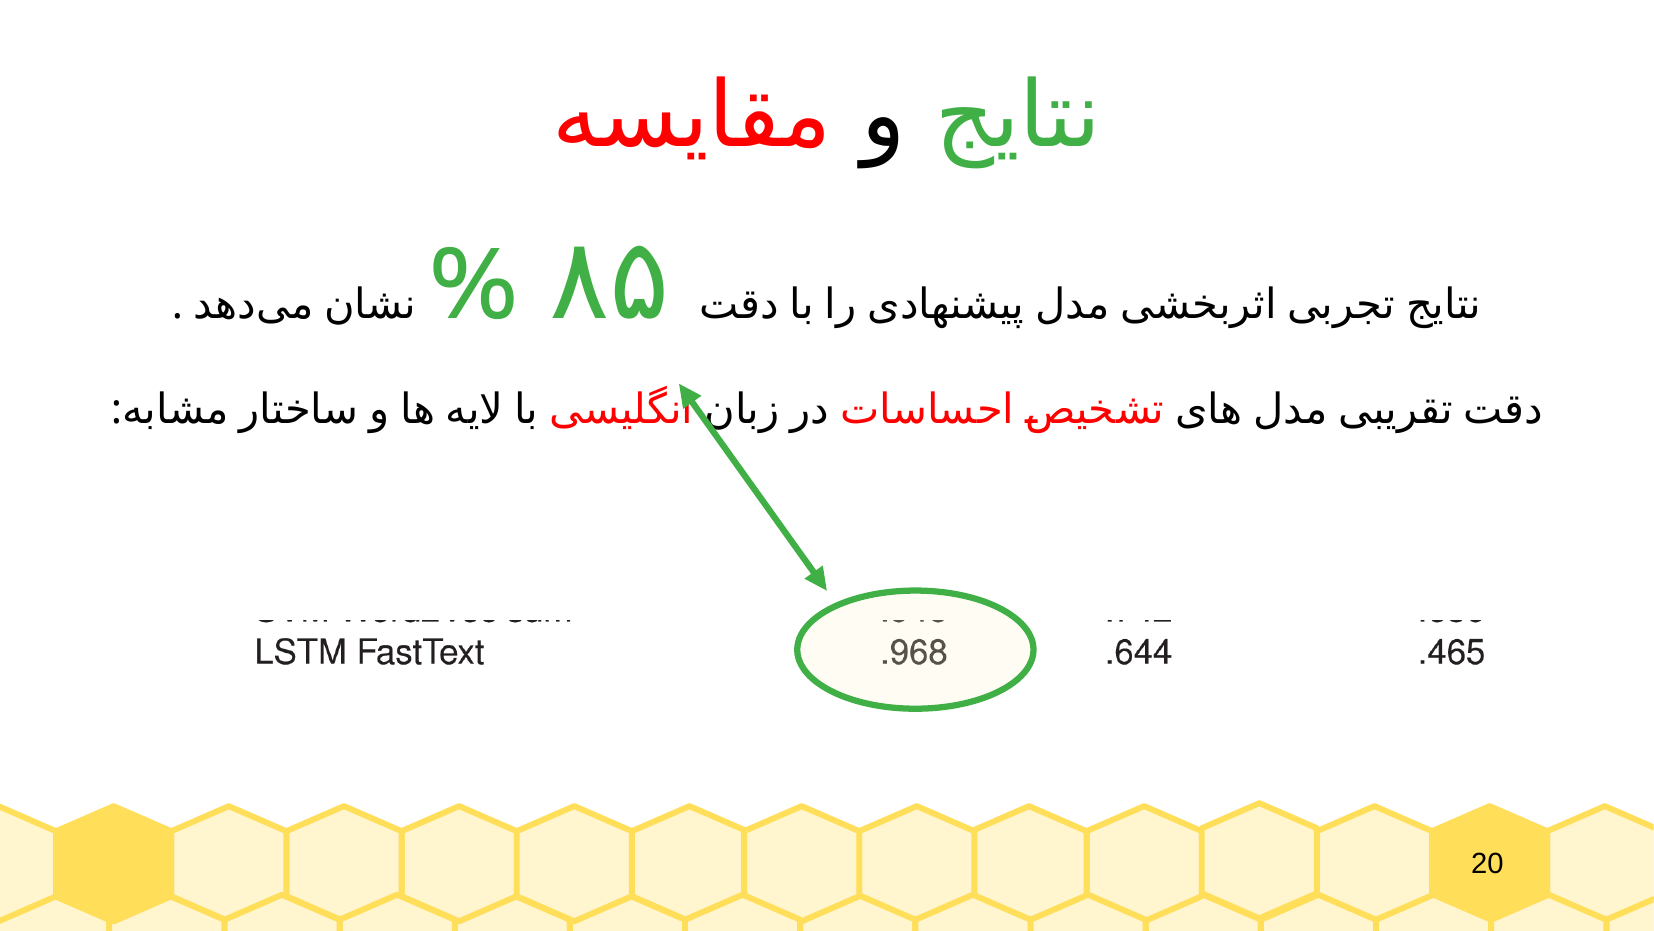

# نتایج و مقایسه
نتایج تجربی اثربخشی مدل پیشنهادی را با دقت ۸۵ % نشان می‌دهد .
دقت تقریبی مدل های تشخیص احساسات در زبان انگلیسی با لایه ها و ساختار مشابه: